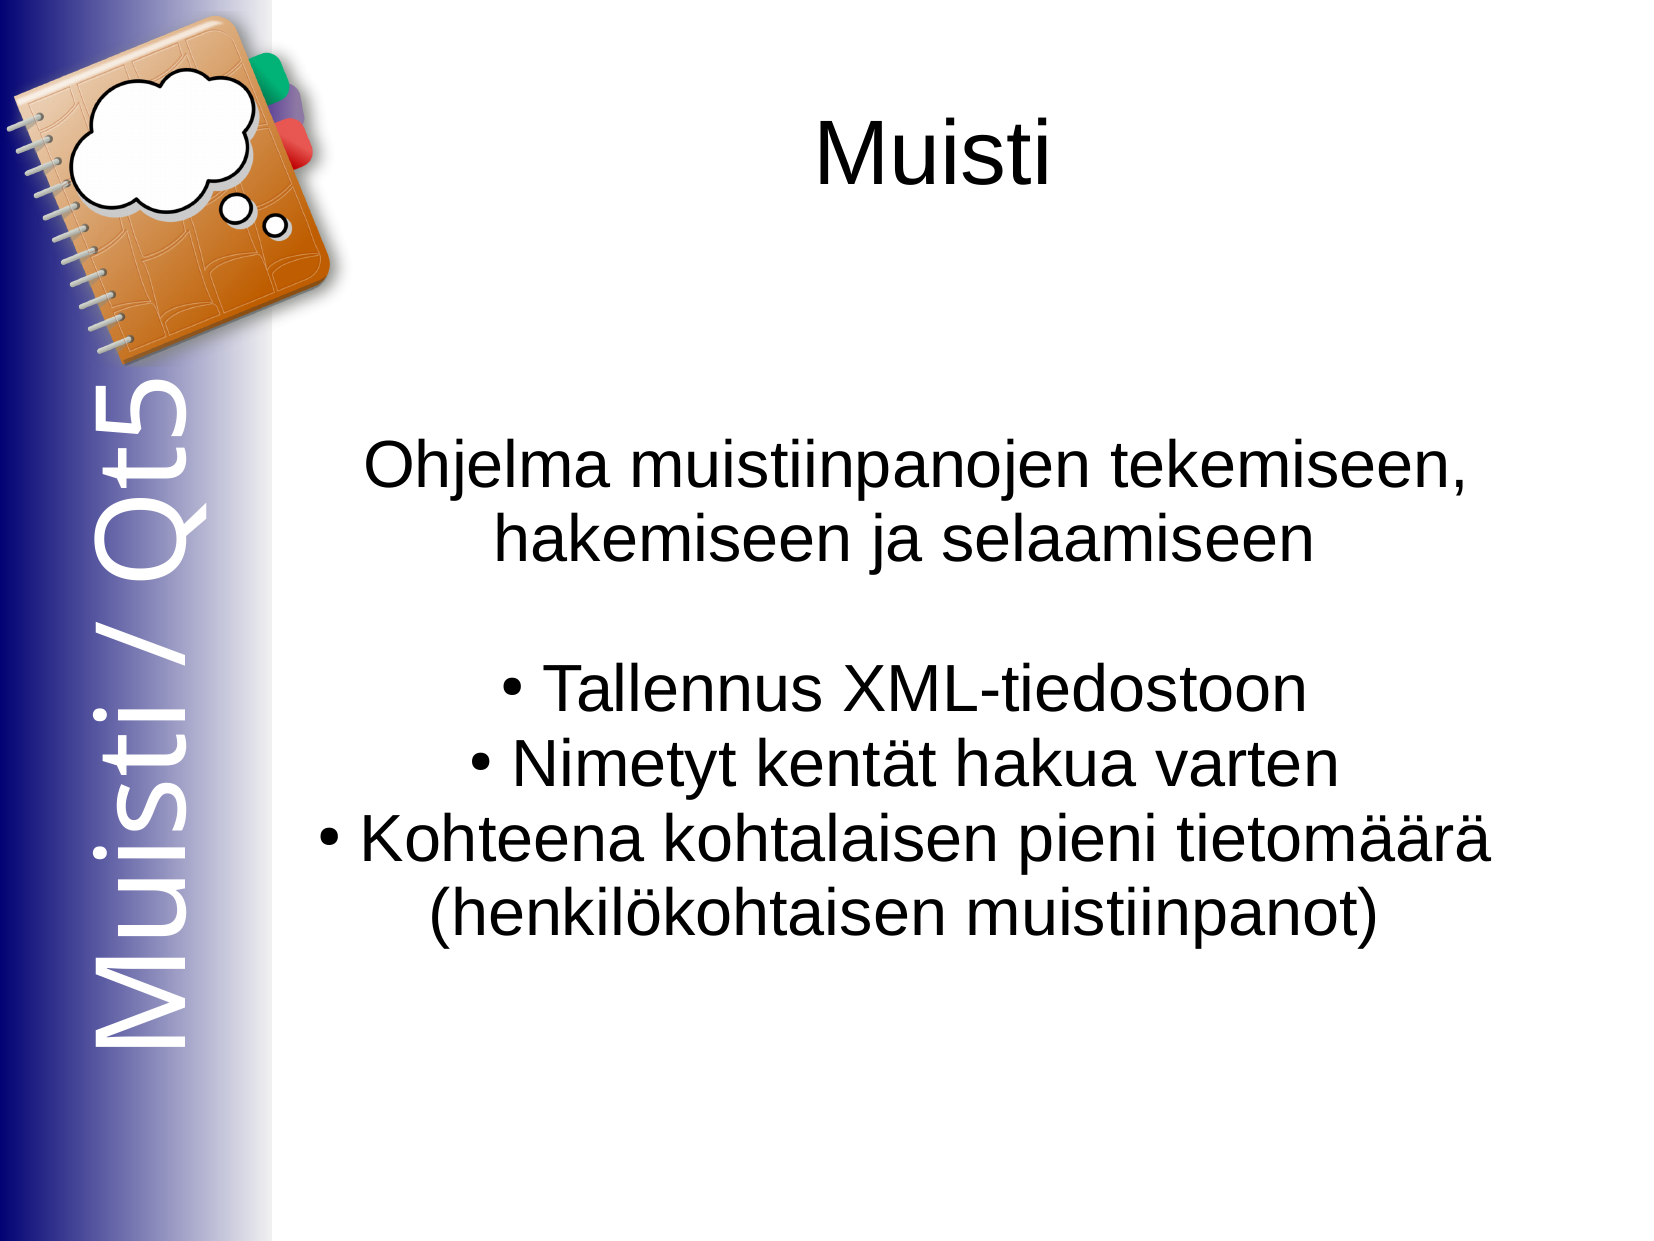

# Muisti
Ohjelma muistiinpanojen tekemiseen, hakemiseen ja selaamiseen
 Tallennus XML-tiedostoon
 Nimetyt kentät hakua varten
 Kohteena kohtalaisen pieni tietomäärä (henkilökohtaisen muistiinpanot)